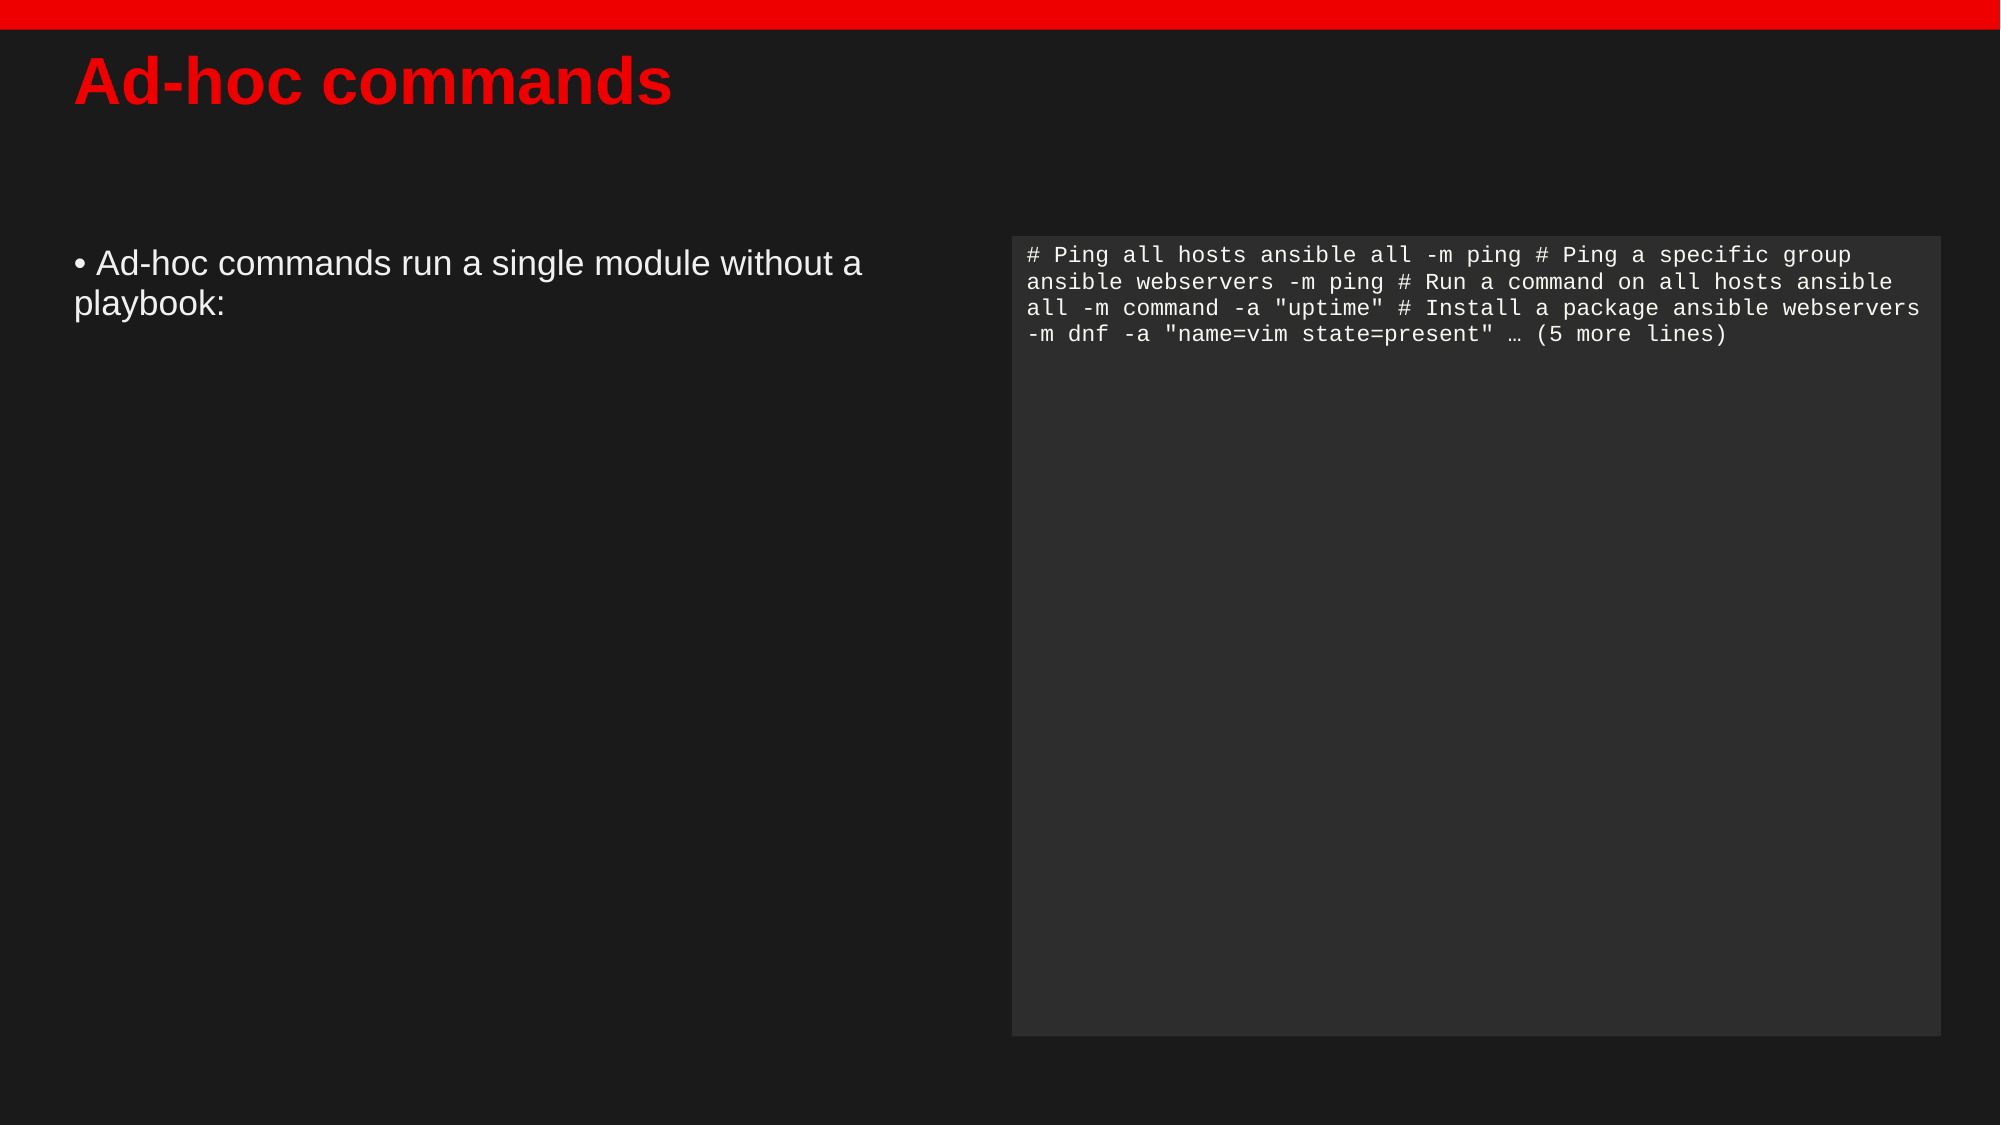

Ad-hoc commands
• Ad-hoc commands run a single module without a playbook:
# Ping all hosts ansible all -m ping # Ping a specific group ansible webservers -m ping # Run a command on all hosts ansible all -m command -a "uptime" # Install a package ansible webservers -m dnf -a "name=vim state=present" … (5 more lines)